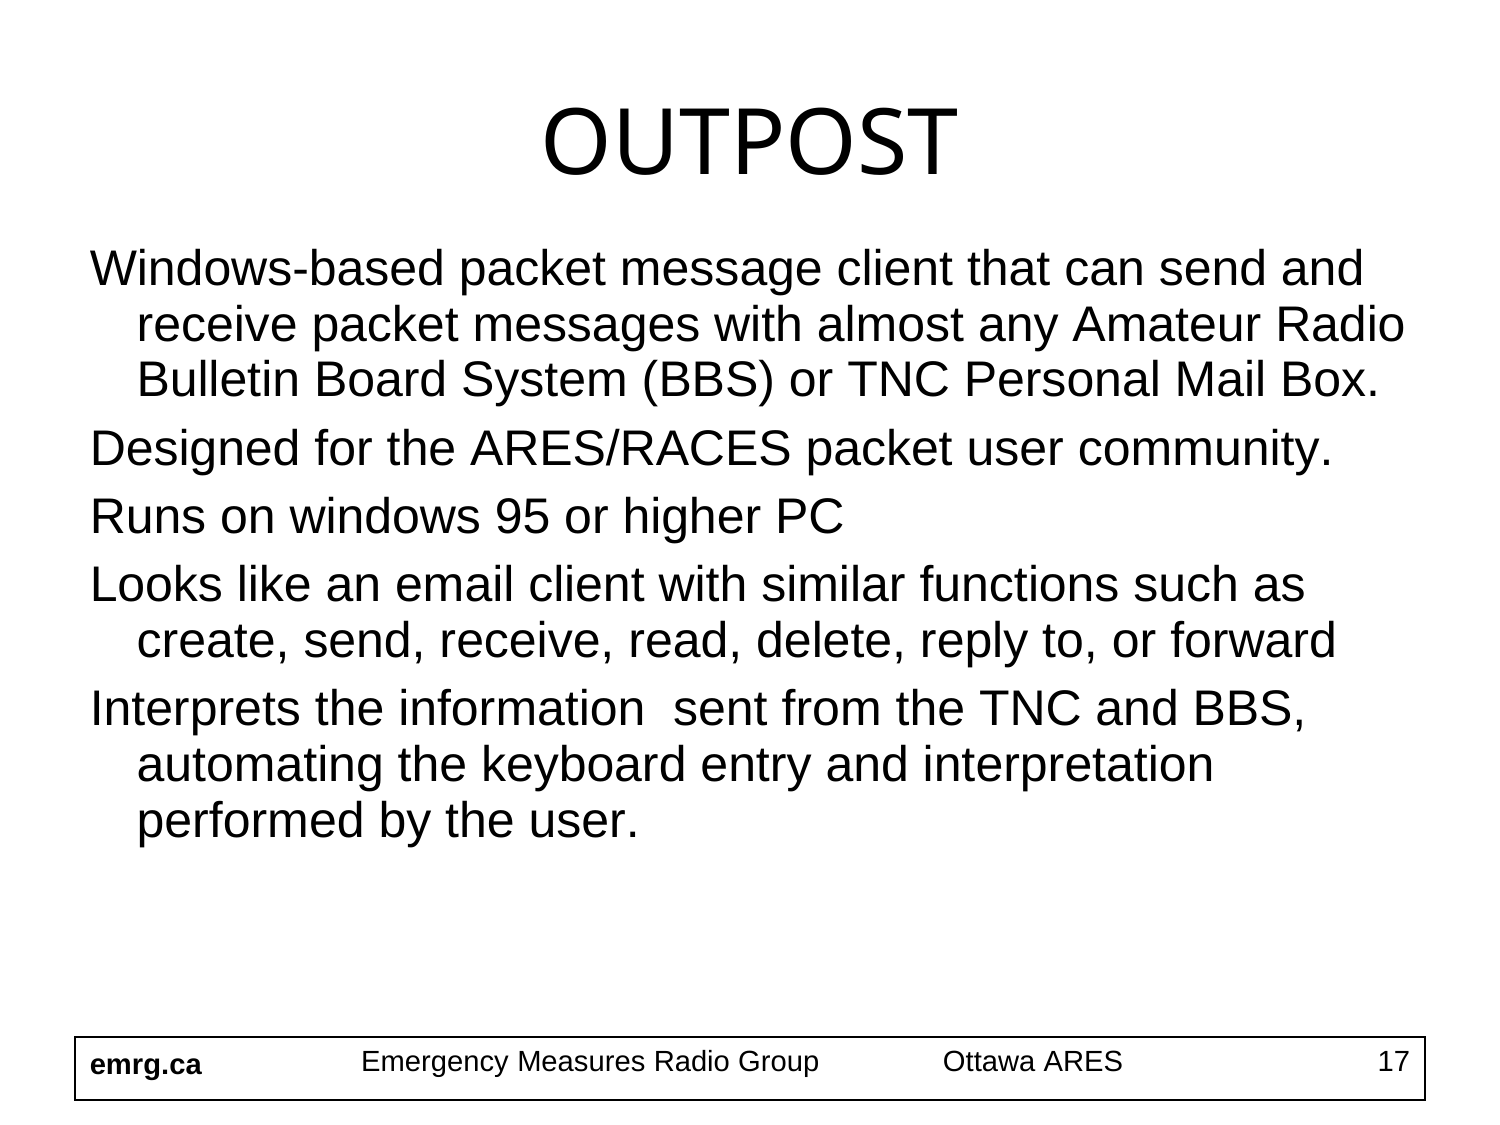

# OUTPOST
Windows-based packet message client that can send and receive packet messages with almost any Amateur Radio Bulletin Board System (BBS) or TNC Personal Mail Box.
Designed for the ARES/RACES packet user community.
Runs on windows 95 or higher PC
Looks like an email client with similar functions such as create, send, receive, read, delete, reply to, or forward
Interprets the information sent from the TNC and BBS, automating the keyboard entry and interpretation performed by the user.
Emergency Measures Radio Group Ottawa ARES
17